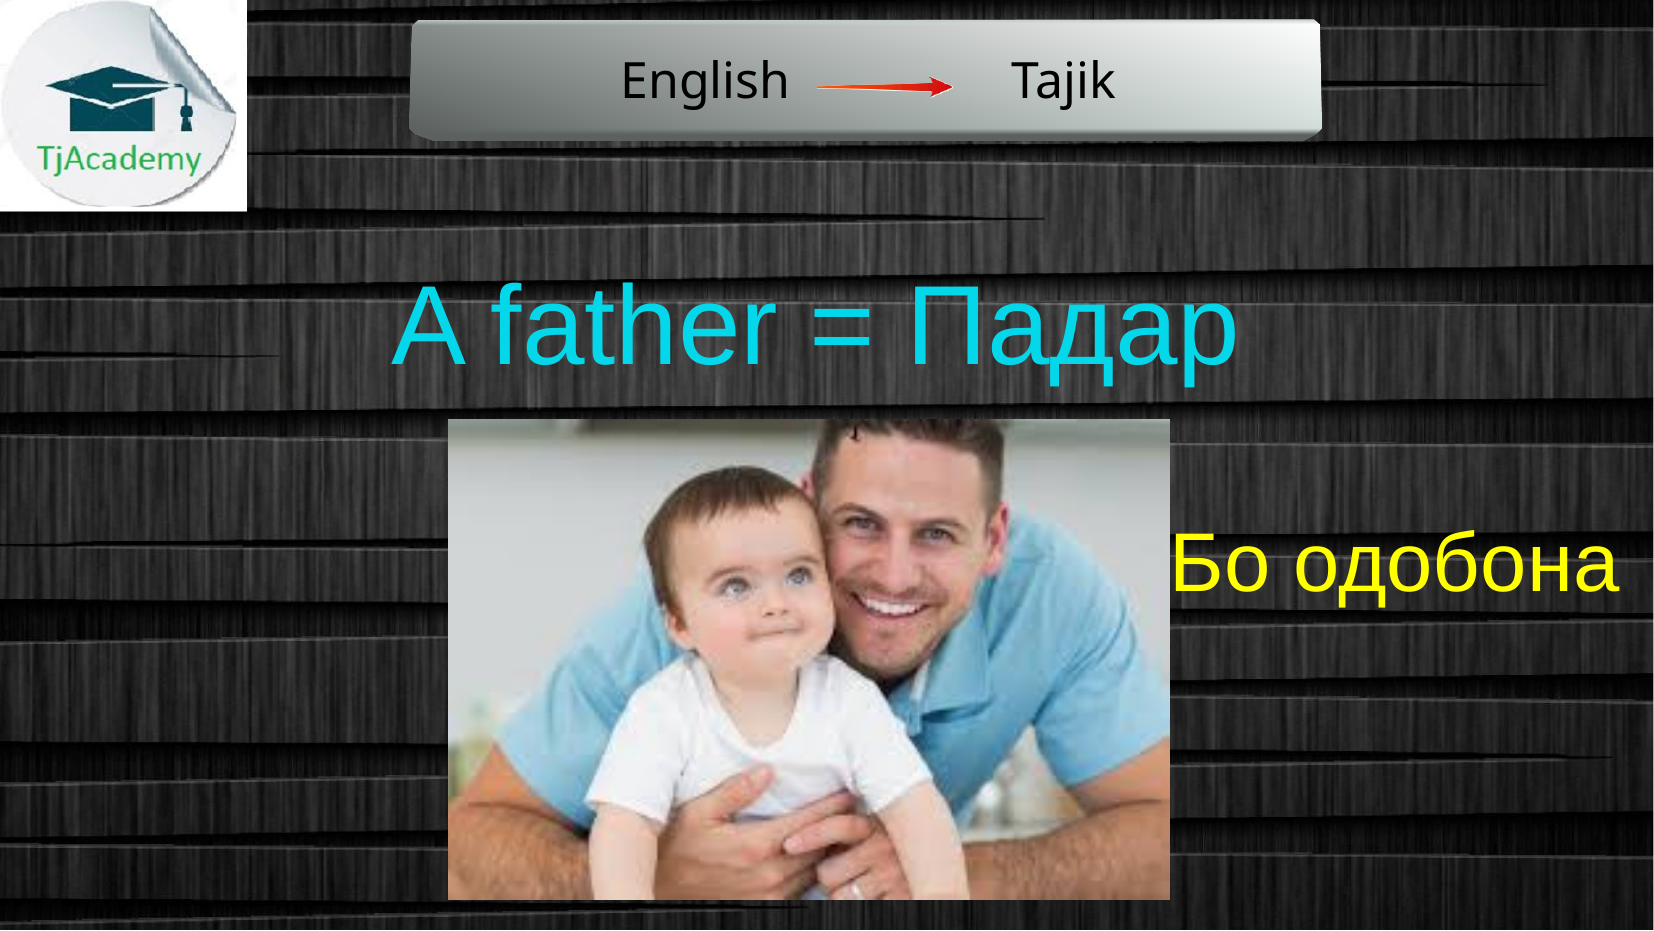

English Tajik
#
 A father = Падар
Бо одобона